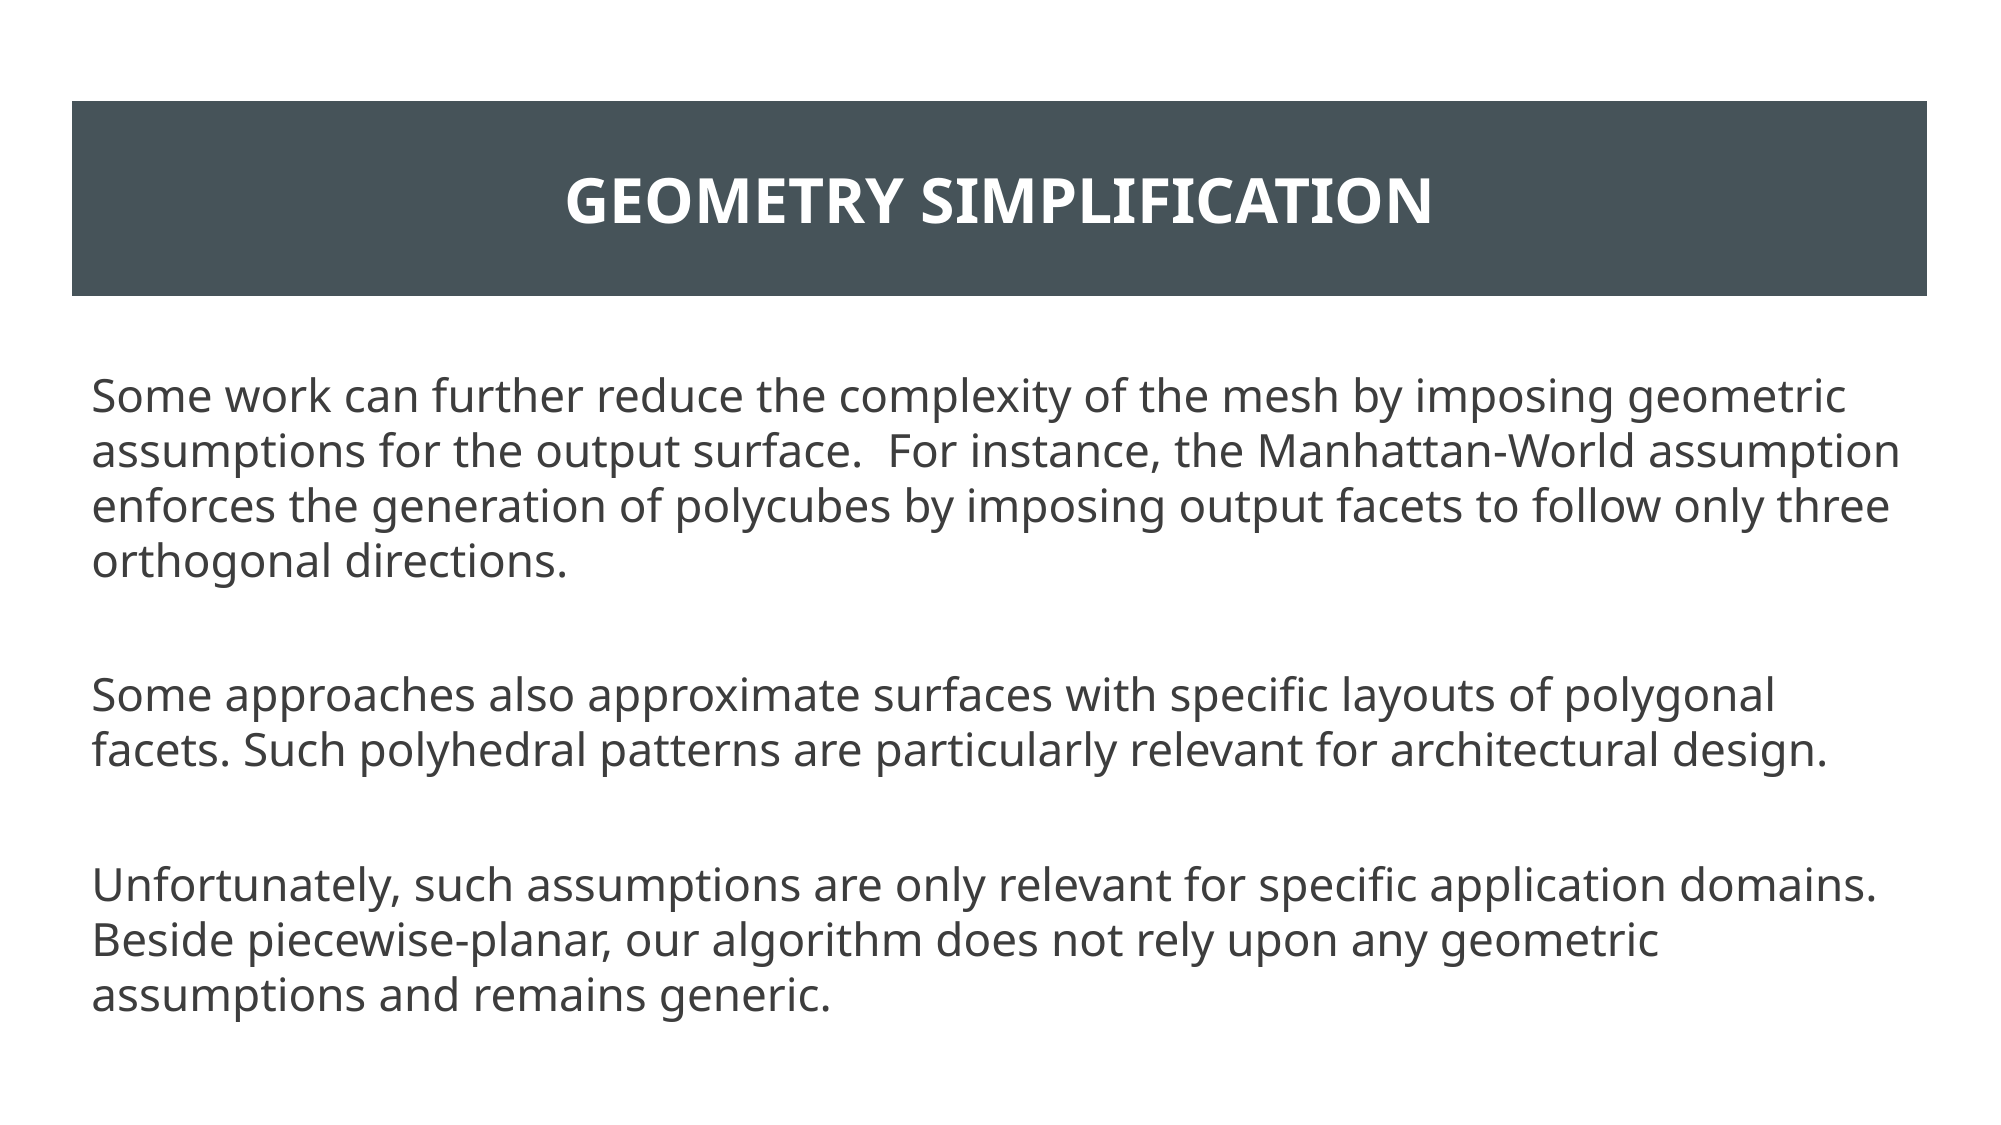

# Geometry Simplification
Some work can further reduce the complexity of the mesh by imposing geometric assumptions for the output surface.  For instance, the Manhattan-World assumption enforces the generation of polycubes by imposing output facets to follow only three orthogonal directions.
Some approaches also approximate surfaces with specific layouts of polygonal facets. Such polyhedral patterns are particularly relevant for architectural design.
Unfortunately, such assumptions are only relevant for specific application domains. Beside piecewise-planar, our algorithm does not rely upon any geometric assumptions and remains generic.